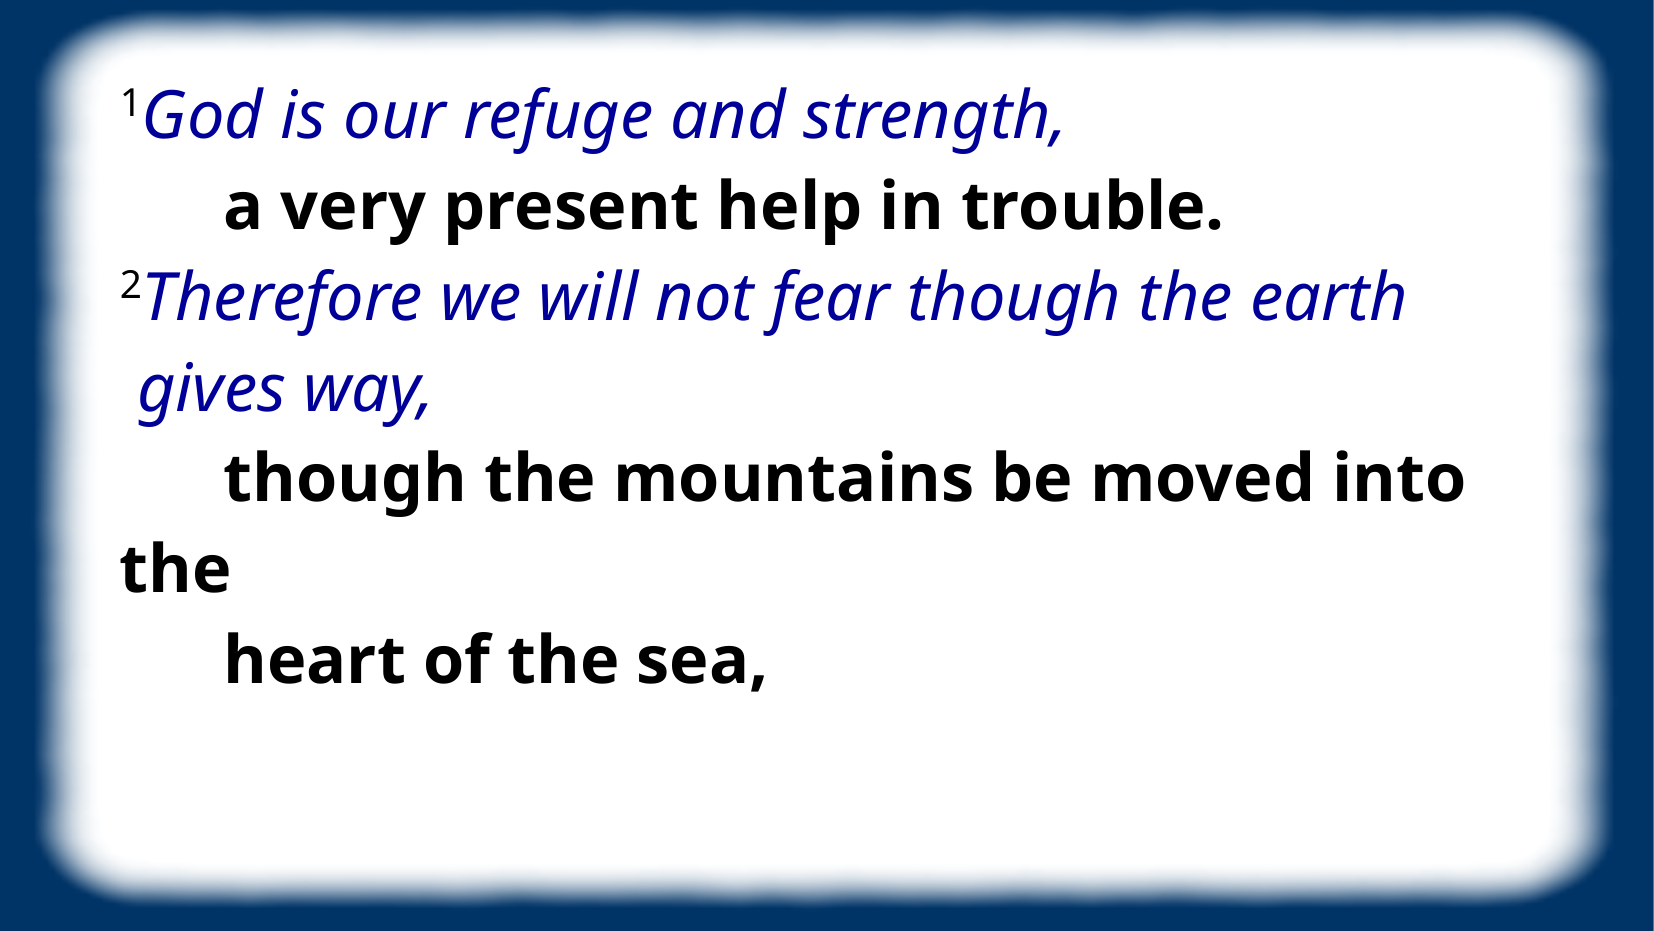

1God is our refuge and strength,
 a very present help in trouble.
2Therefore we will not fear though the earth
 gives way,
 though the mountains be moved into the
 heart of the sea,